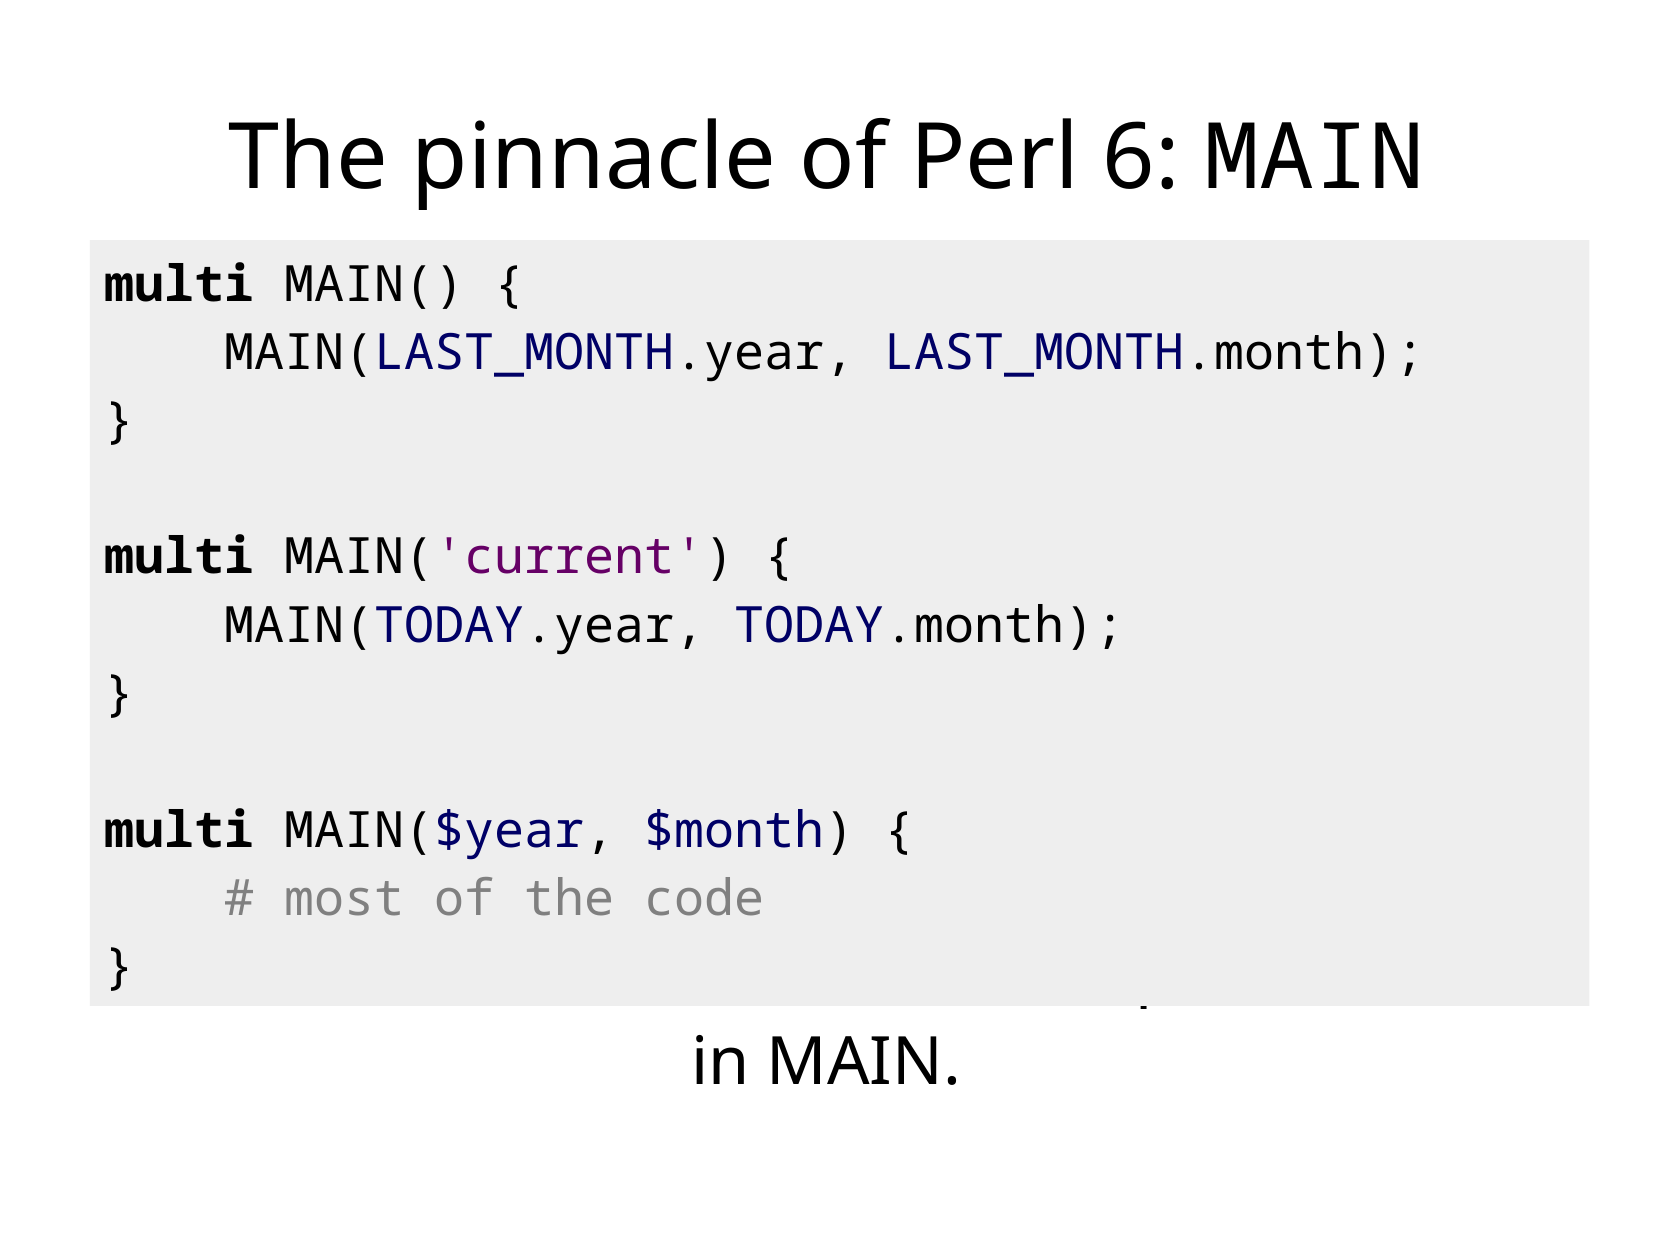

Many excellent Perl 6 features (types, multi subs) meet and blend into a completed whole in MAIN.
# The pinnacle of Perl 6: MAIN
multi MAIN() {
 MAIN(LAST_MONTH.year, LAST_MONTH.month);
}
multi MAIN('current') {
 MAIN(TODAY.year, TODAY.month);
}
multi MAIN($year, $month) {
 # most of the code
}